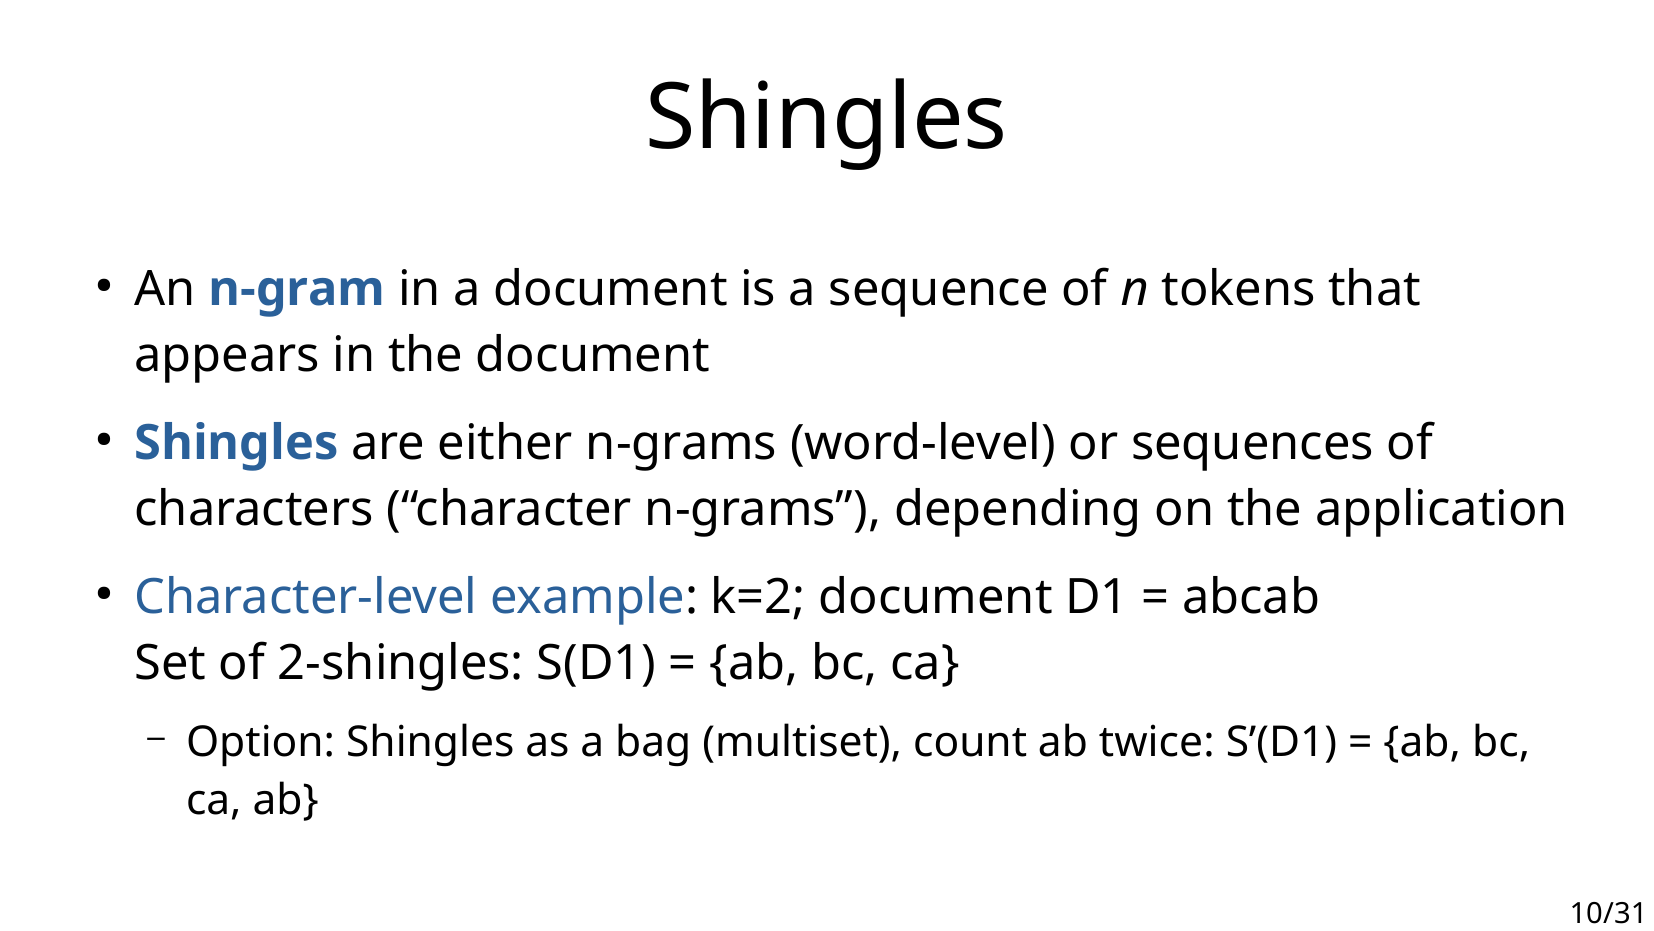

# Shingles
An n-gram in a document is a sequence of n tokens that appears in the document
Shingles are either n-grams (word-level) or sequences of characters (“character n-grams”), depending on the application
Character-level example: k=2; document D1 = abcab
Set of 2-shingles: S(D1) = {ab, bc, ca}
Option: Shingles as a bag (multiset), count ab twice: S’(D1) = {ab, bc, ca, ab}
10